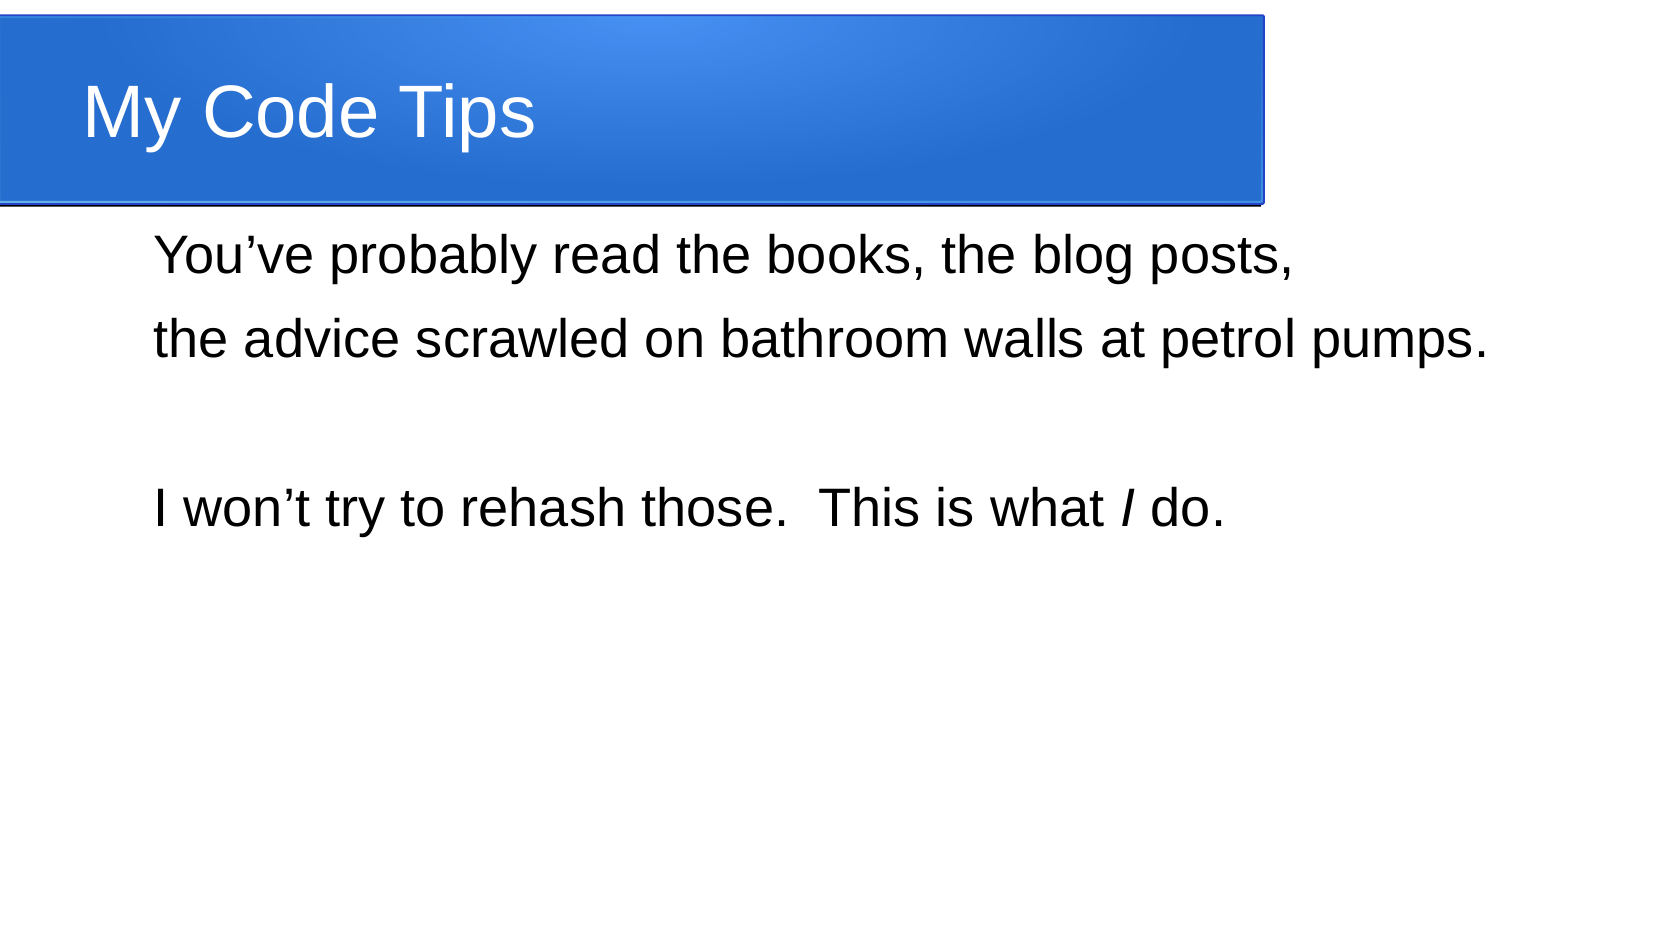

# My Code Tips
You’ve probably read the books, the blog posts,
the advice scrawled on bathroom walls at petrol pumps.
I won’t try to rehash those. This is what I do.